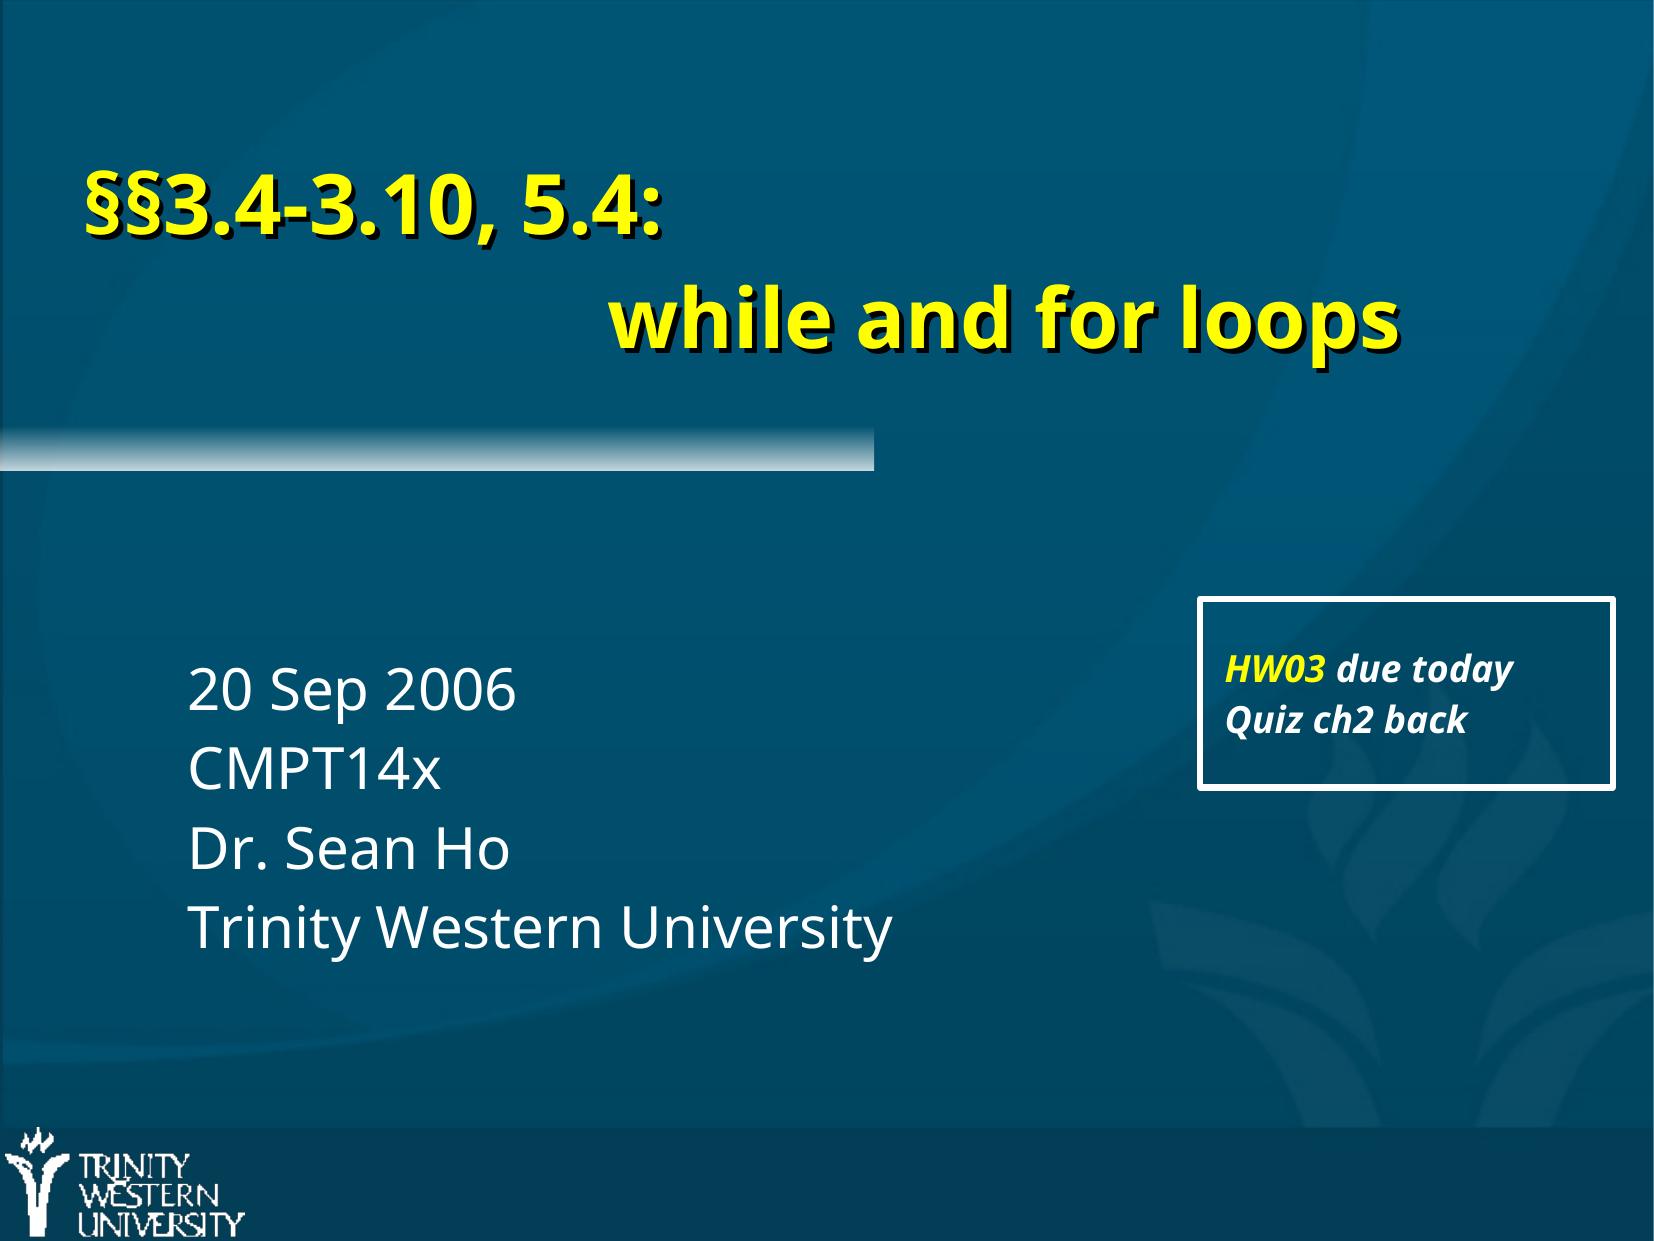

# §§3.4-3.10, 5.4: while and for loops
20 Sep 2006
CMPT14x
Dr. Sean Ho
Trinity Western University
HW03 due today
Quiz ch2 back